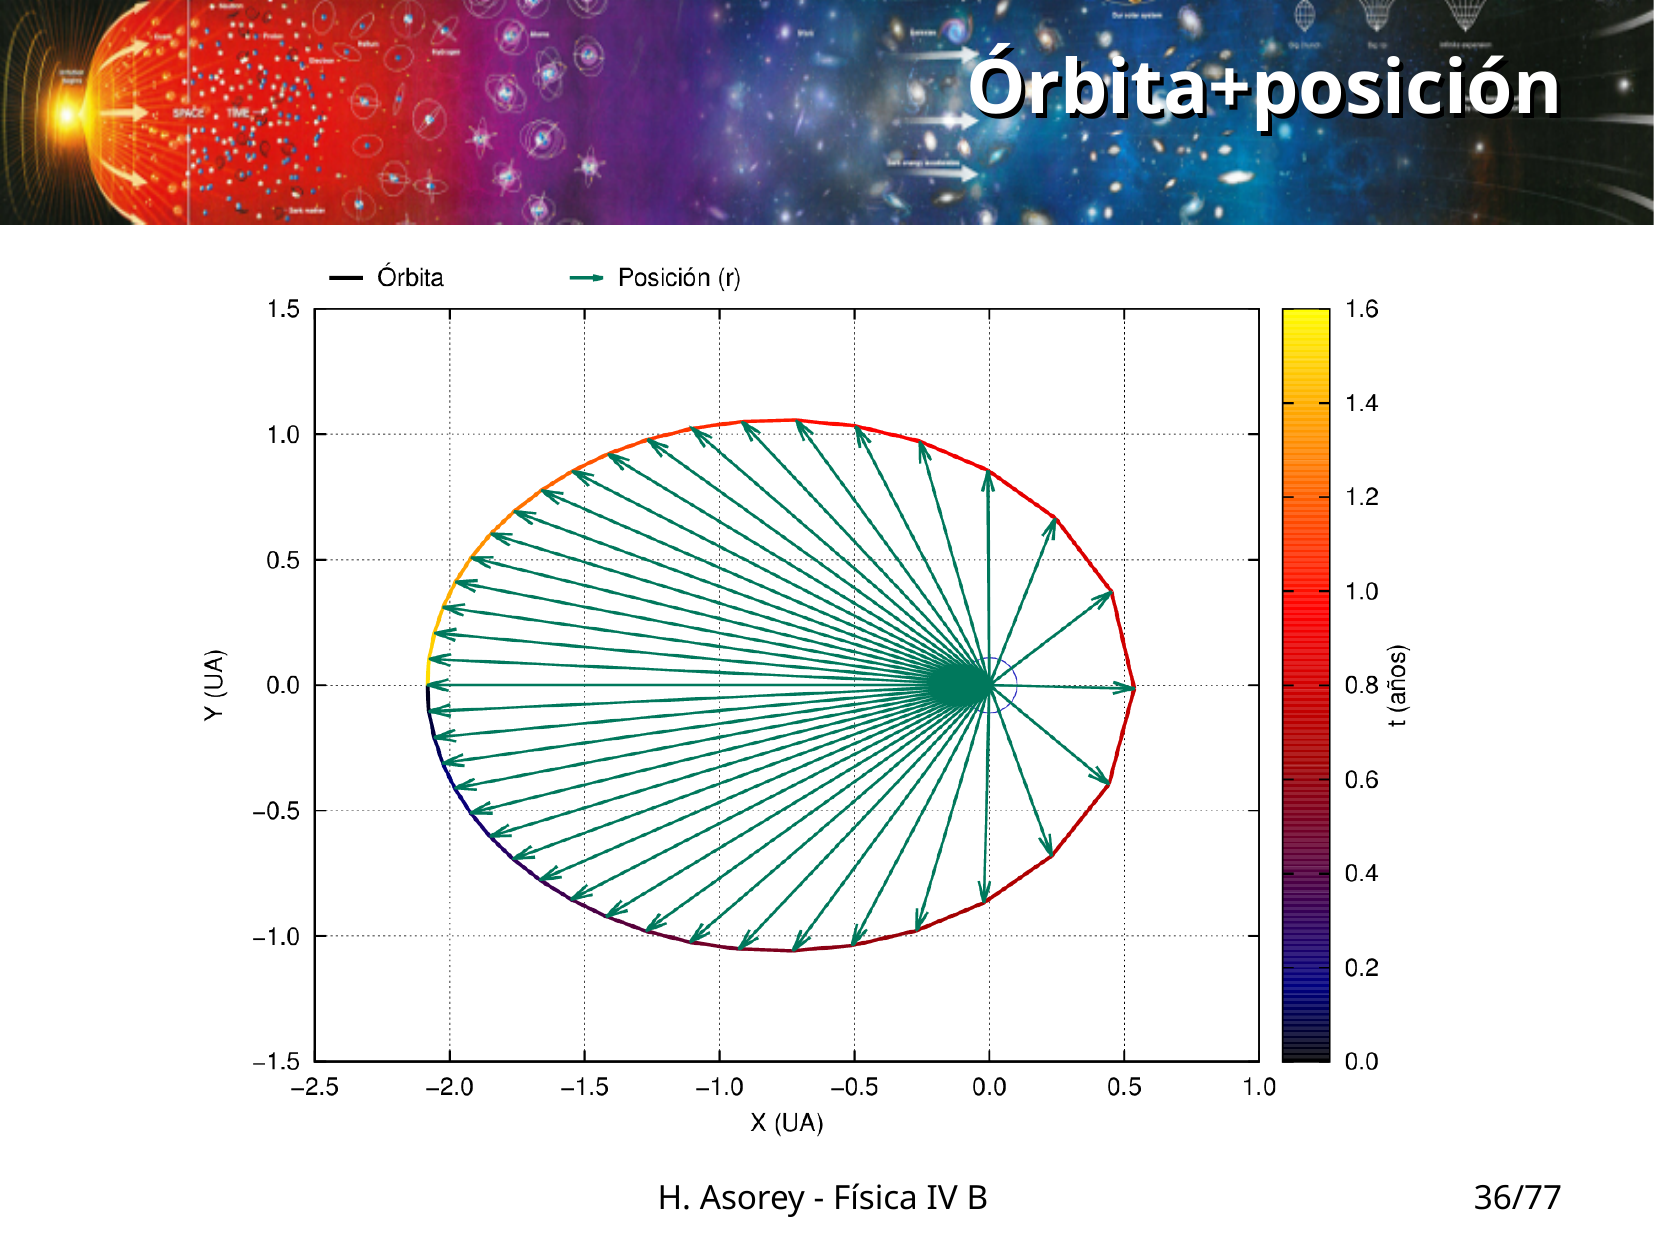

# Órbita+posición
H. Asorey - Física IV B
36